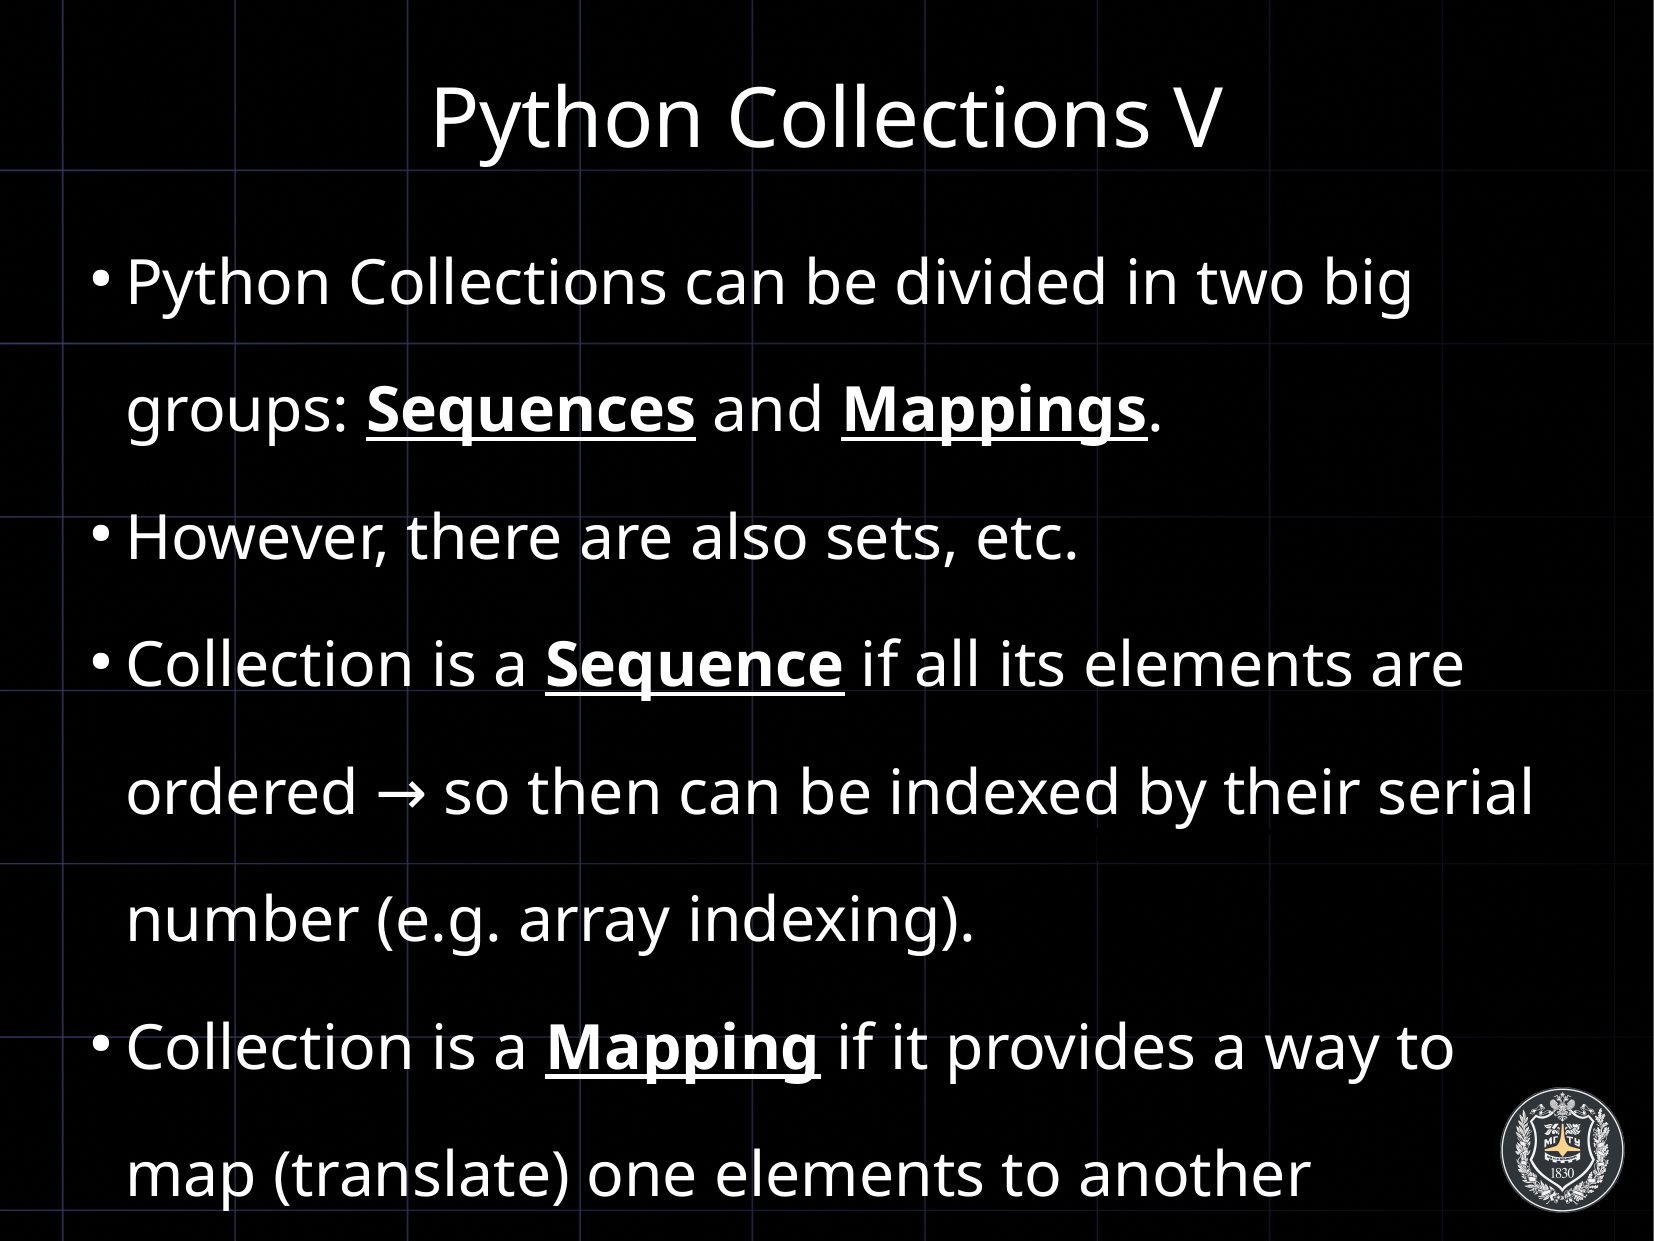

# Python Collections V
Python Collections can be divided in two big groups: Sequences and Mappings.
However, there are also sets, etc.
Collection is a Sequence if all its elements are ordered → so then can be indexed by their serial number (e.g. array indexing).
Collection is a Mapping if it provides a way to map (translate) one elements to another elements. For example strings into integers. From this point of view Sequence is a Mapping from integers (its indexes) to some data type.
container